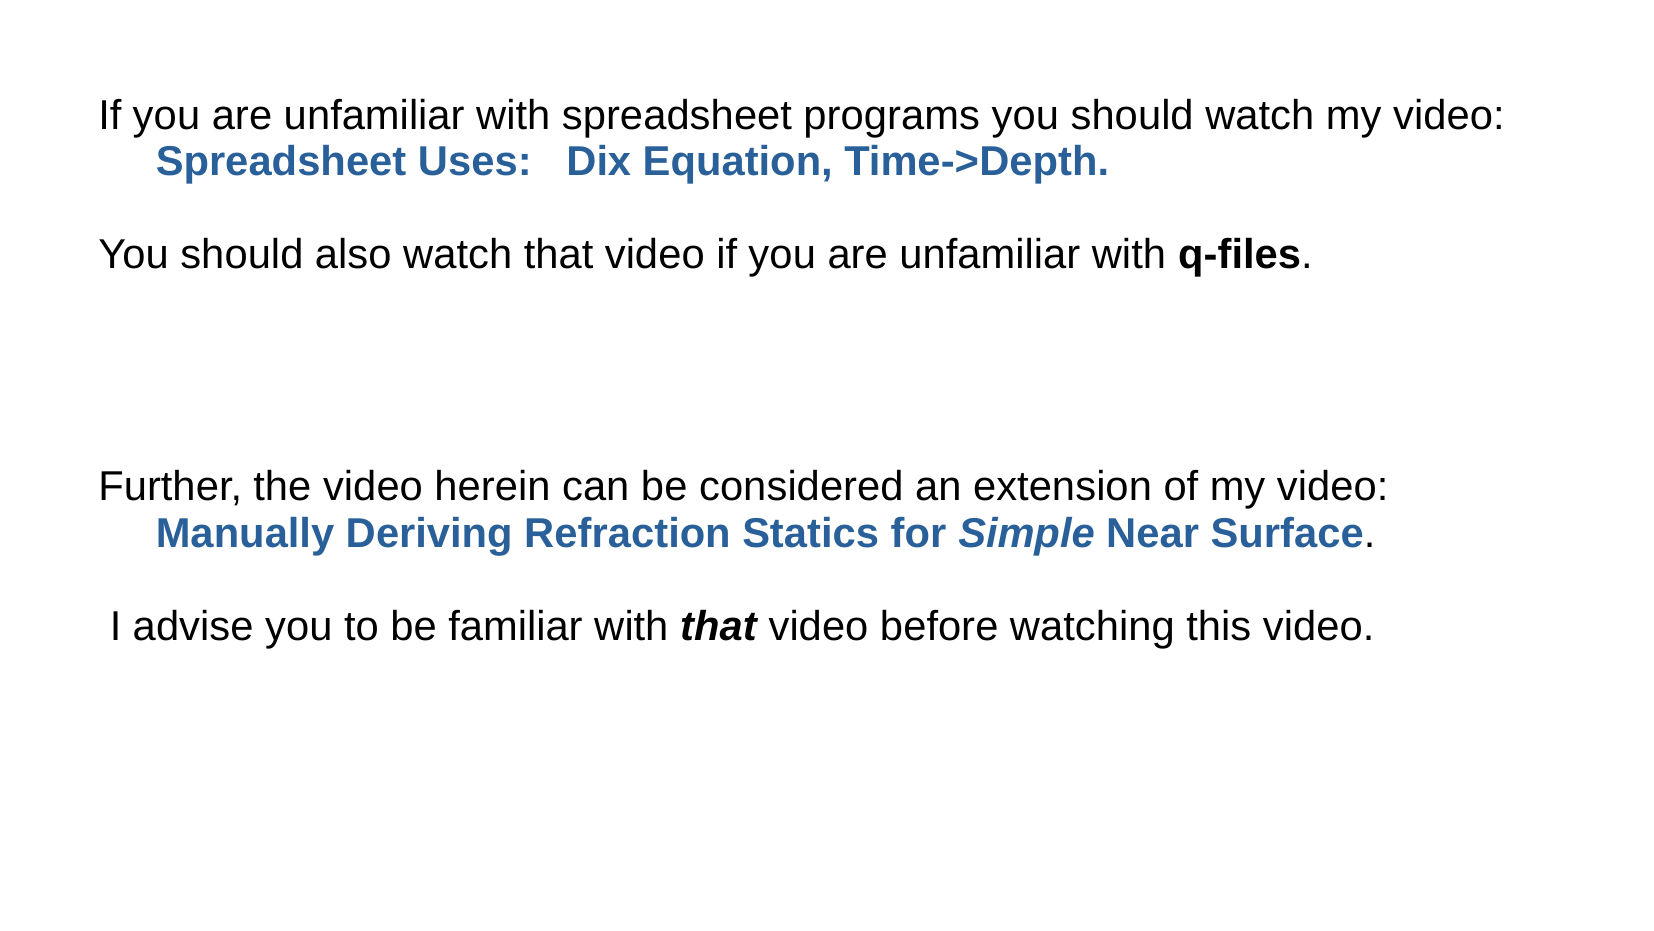

If you are unfamiliar with spreadsheet programs you should watch my video: Spreadsheet Uses: Dix Equation, Time->Depth.
 You should also watch that video if you are unfamiliar with q-files.
 Further, the video herein can be considered an extension of my video:
 Manually Deriving Refraction Statics for Simple Near Surface.
 I advise you to be familiar with that video before watching this video.